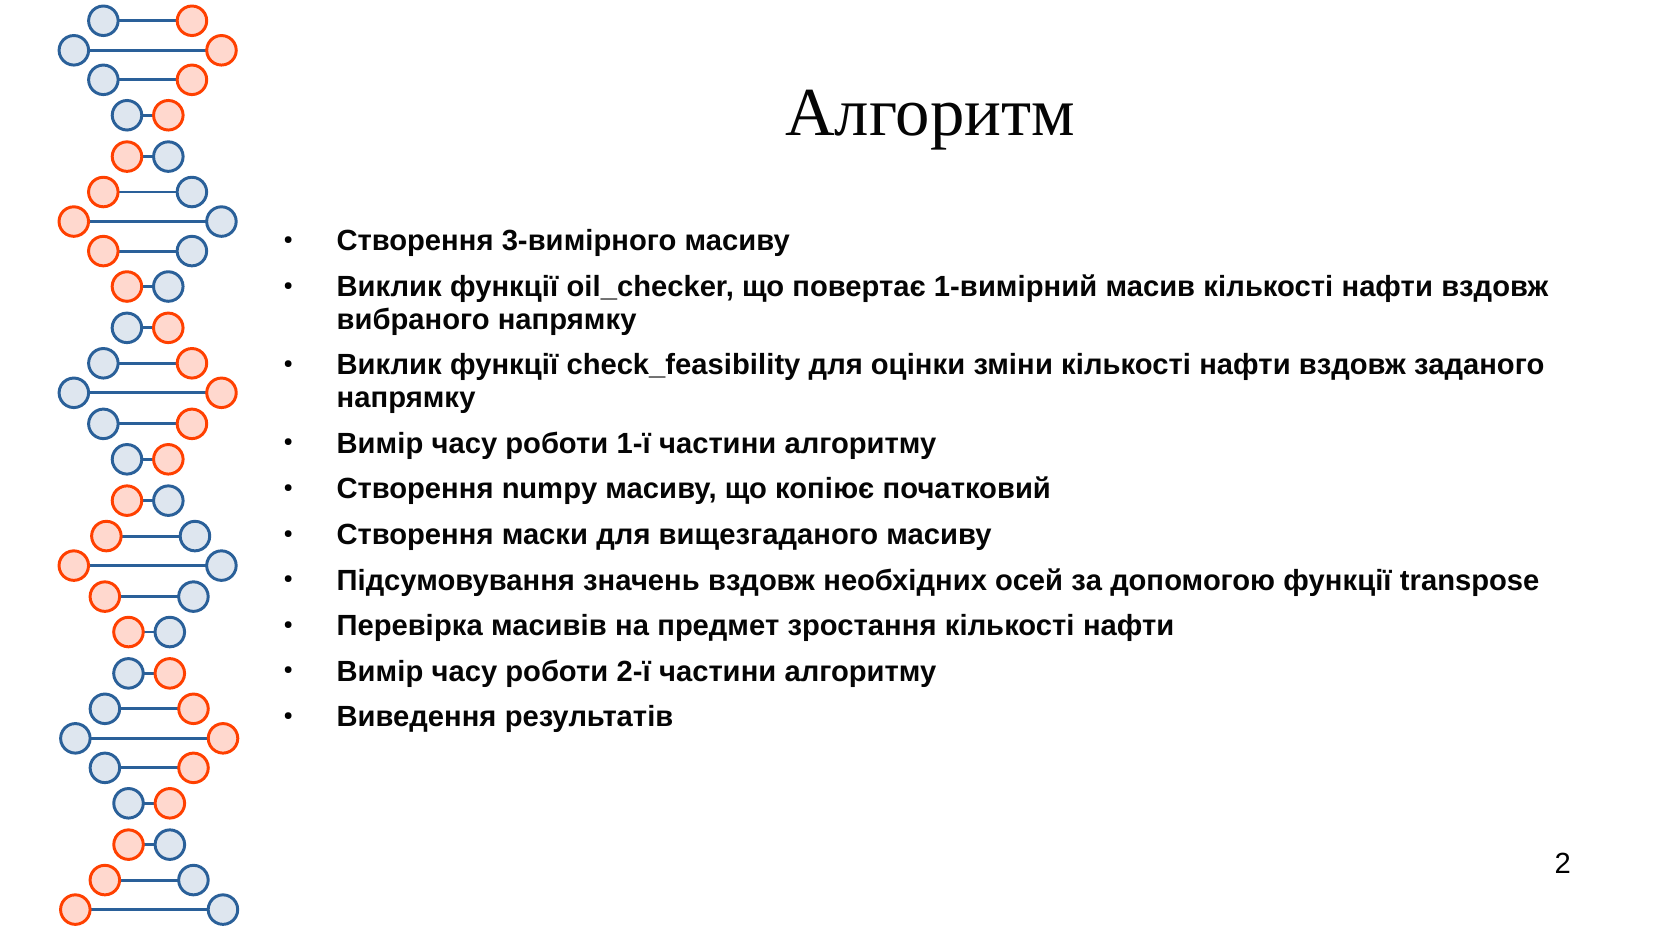

# Алгоритм
Створення 3-вимірного масиву
Виклик функції oil_checker, що повертає 1-вимірний масив кількості нафти вздовж вибраного напрямку
Виклик функції check_feasibility для оцінки зміни кількості нафти вздовж заданого напрямку
Вимір часу роботи 1-ї частини алгоритму
Створення numpy масиву, що копіює початковий
Створення маски для вищезгаданого масиву
Підсумовування значень вздовж необхідних осей за допомогою функції transpose
Перевірка масивів на предмет зростання кількості нафти
Вимір часу роботи 2-ї частини алгоритму
Виведення результатів
2